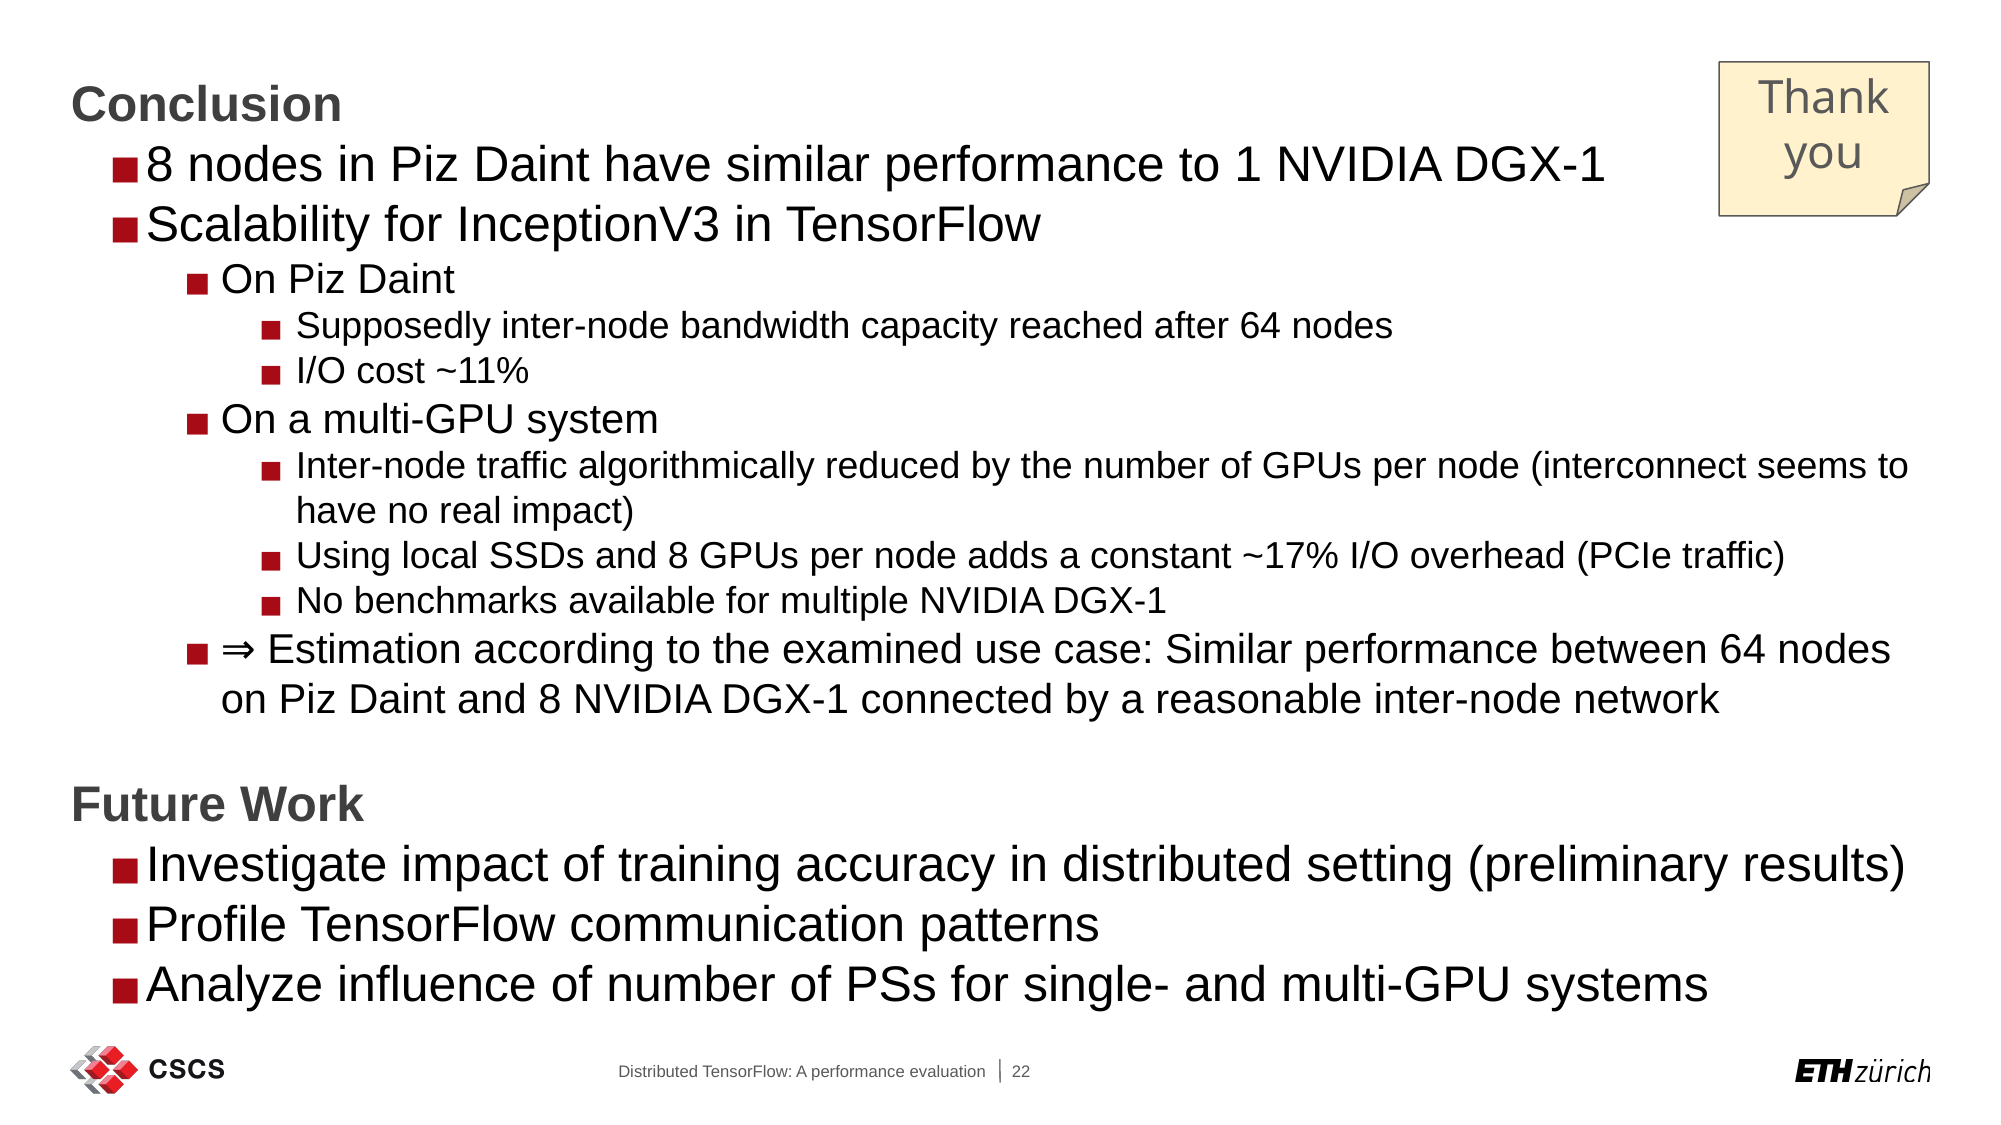

# Conclusion
8 nodes in Piz Daint have similar performance to 1 NVIDIA DGX-1
Scalability for InceptionV3 in TensorFlow
On Piz Daint
Supposedly inter-node bandwidth capacity reached after 64 nodes
I/O cost ~11%
On a multi-GPU system
Inter-node traffic algorithmically reduced by the number of GPUs per node (interconnect seems to have no real impact)
Using local SSDs and 8 GPUs per node adds a constant ~17% I/O overhead (PCIe traffic)
No benchmarks available for multiple NVIDIA DGX-1
⇒ Estimation according to the examined use case: Similar performance between 64 nodes on Piz Daint and 8 NVIDIA DGX-1 connected by a reasonable inter-node network
Future Work
Investigate impact of training accuracy in distributed setting (preliminary results)
Profile TensorFlow communication patterns
Analyze influence of number of PSs for single- and multi-GPU systems
Thank you
Distributed TensorFlow: A performance evaluation